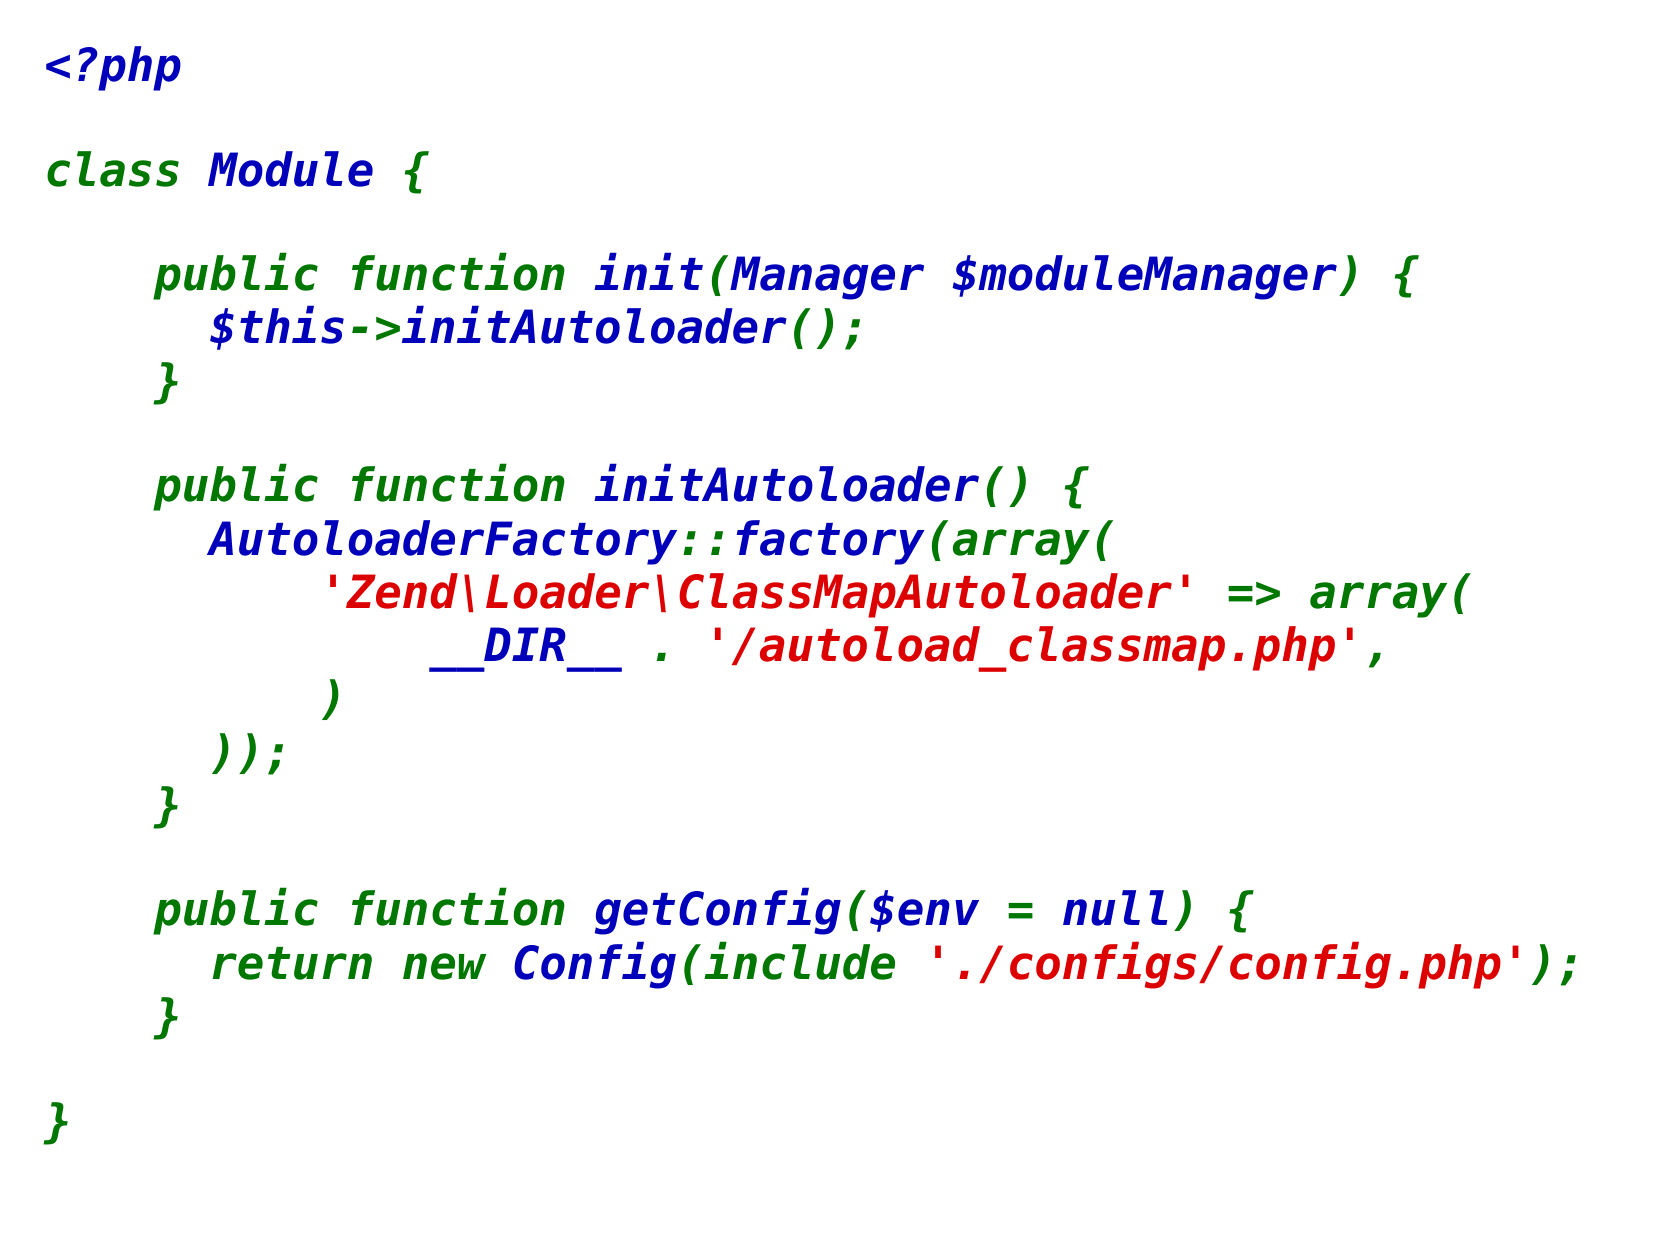

<?php
class Module {
    public function init(Manager $moduleManager) {
      $this->initAutoloader();
    }
    public function initAutoloader() {
      AutoloaderFactory::factory(array(
          'Zend\Loader\ClassMapAutoloader' => array(
              __DIR__ . '/autoload_classmap.php',
          )
      ));
    }
    public function getConfig($env = null) {
      return new Config(include './configs/config.php');
    }
}